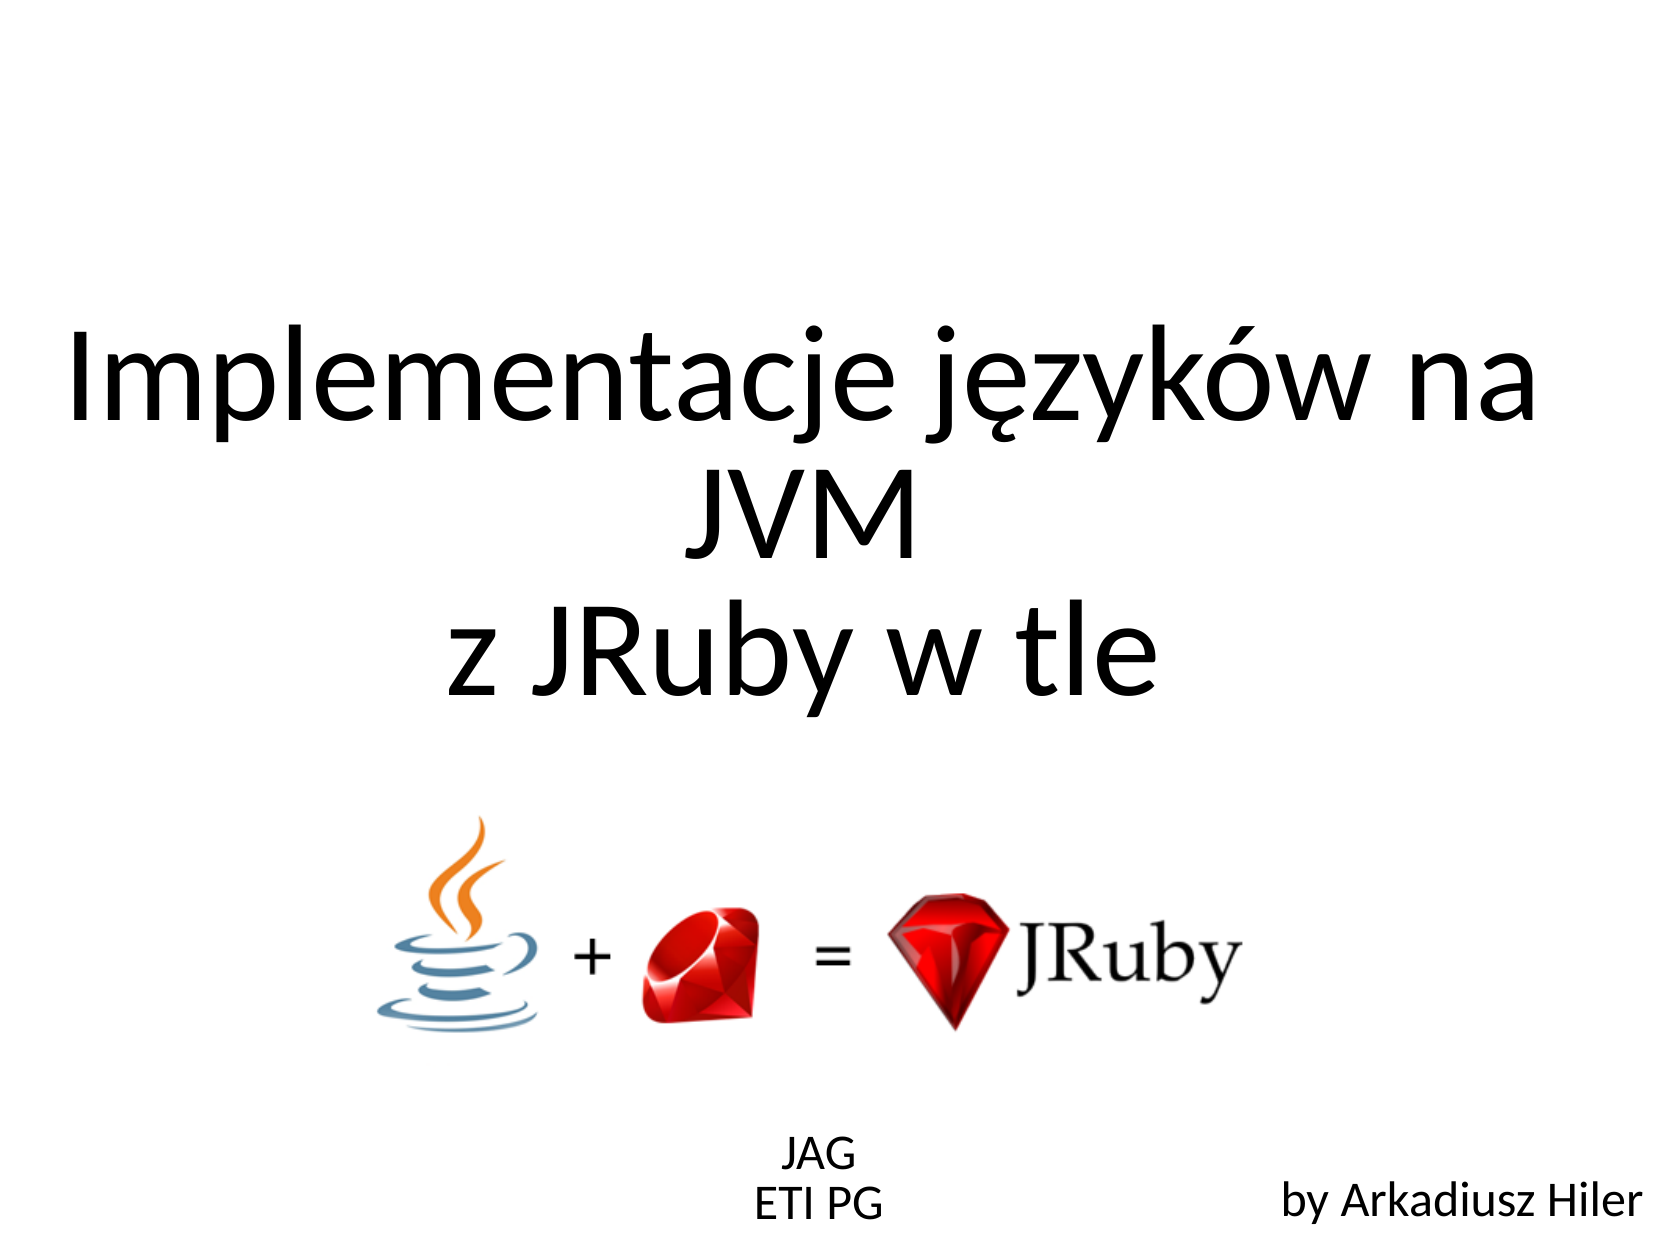

# Implementacje języków na JVM z JRuby w tle
by Arkadiusz Hiler
JAG
ETI PG